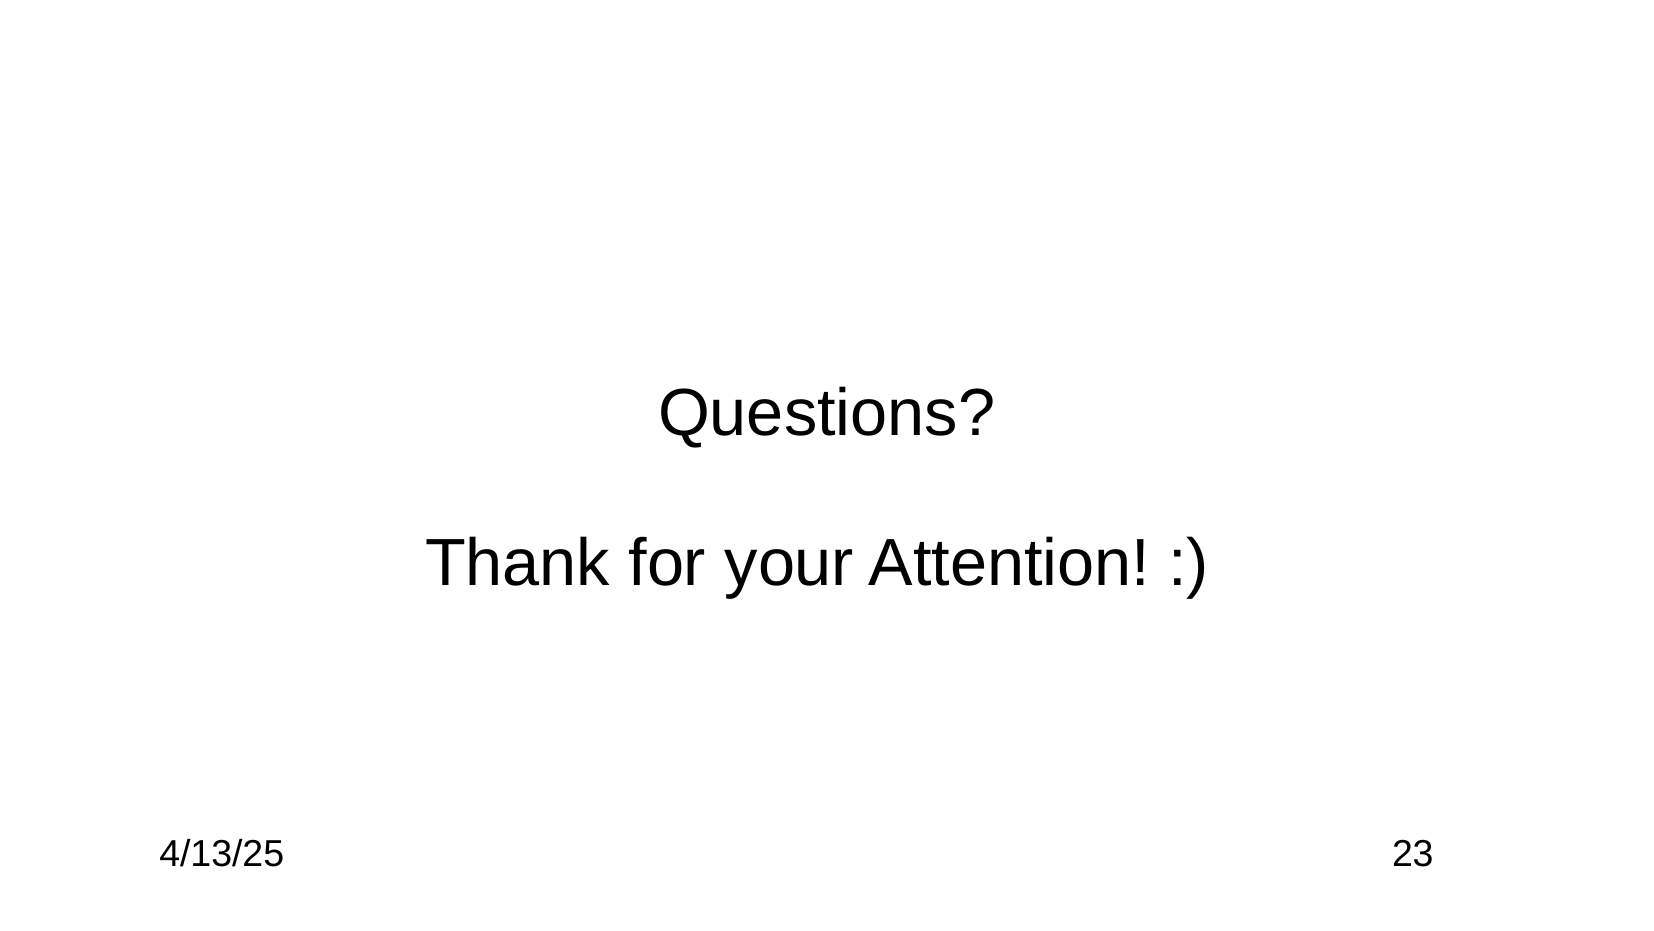

# Questions?
Thank for your Attention! :)